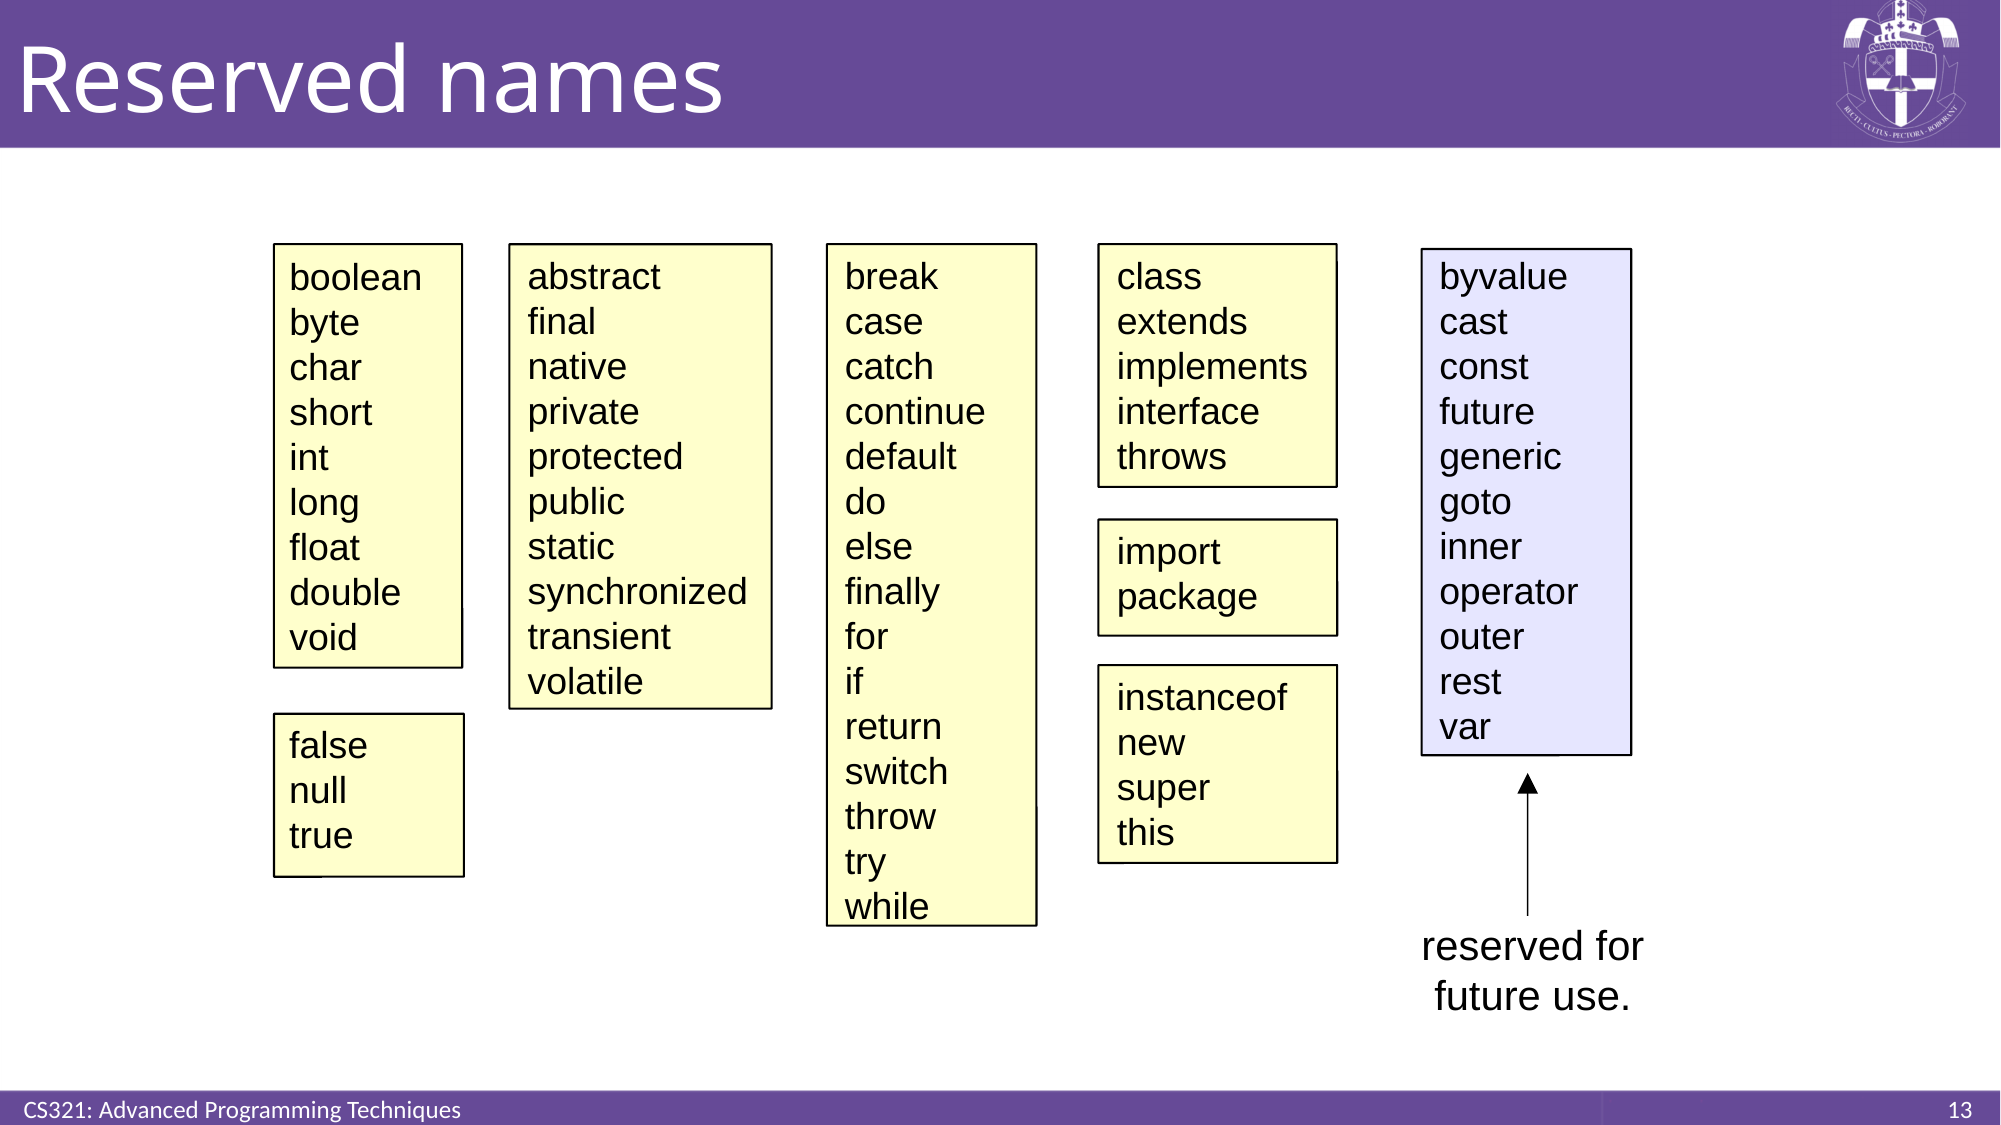

# Reserved names
boolean
byte
char
short
int
long
float
double
void
abstract
final
native
private
protected
public
static
synchronized
transient
volatile
break
case
catch
continue
default
do
else
finally
for
if
return
switch
throw
try
while
class
extends
implements
interface
throws
byvalue
cast
const
future
generic
goto
inner
operator
outer
rest
var
import
package
instanceof
new
super
this
false
null
true
reserved for
future use.
CS321: Advanced Programming Techniques